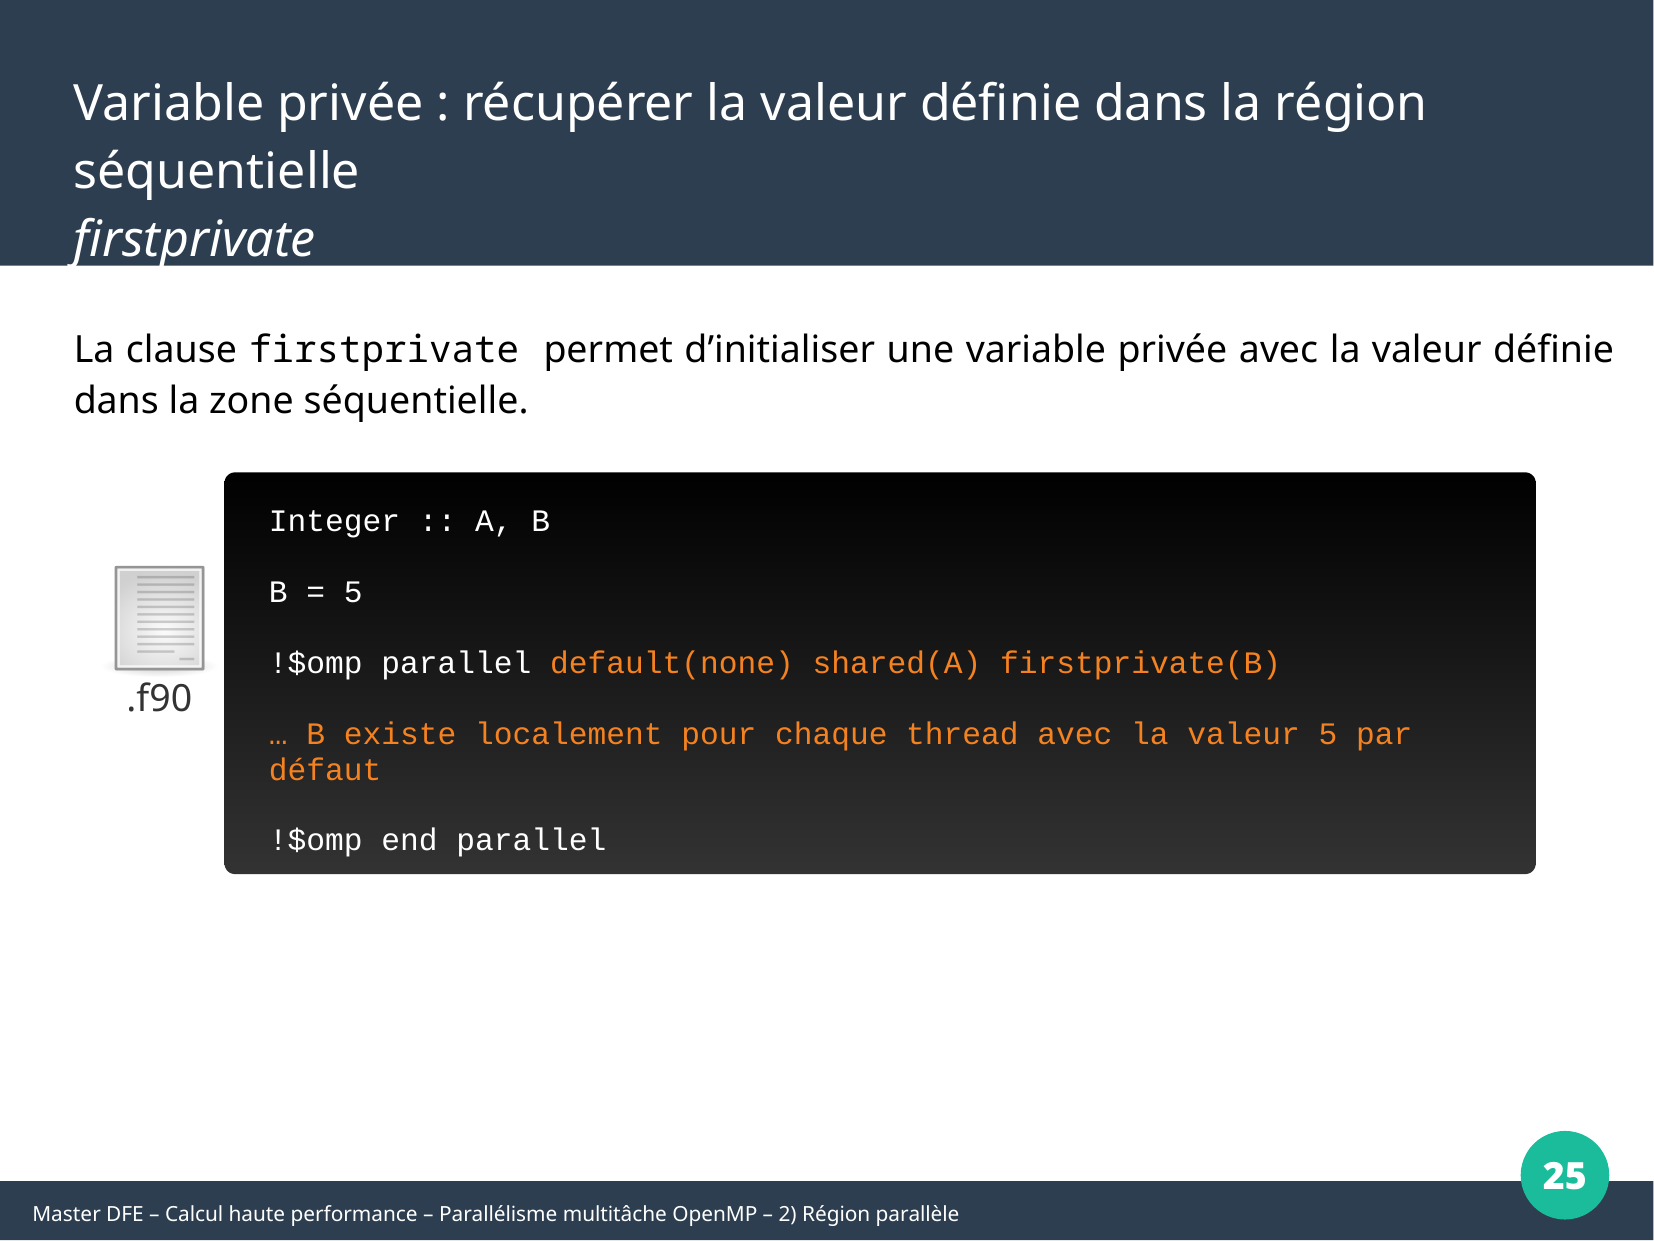

Variable privée : récupérer la valeur définie dans la région séquentielle
firstprivate
La clause firstprivate permet d’initialiser une variable privée avec la valeur définie dans la zone séquentielle.
Integer :: A, B
B = 5
!$omp parallel default(none) shared(A) firstprivate(B)
… B existe localement pour chaque thread avec la valeur 5 par défaut
!$omp end parallel
.f90
25
Master DFE – Calcul haute performance – Parallélisme multitâche OpenMP – 2) Région parallèle